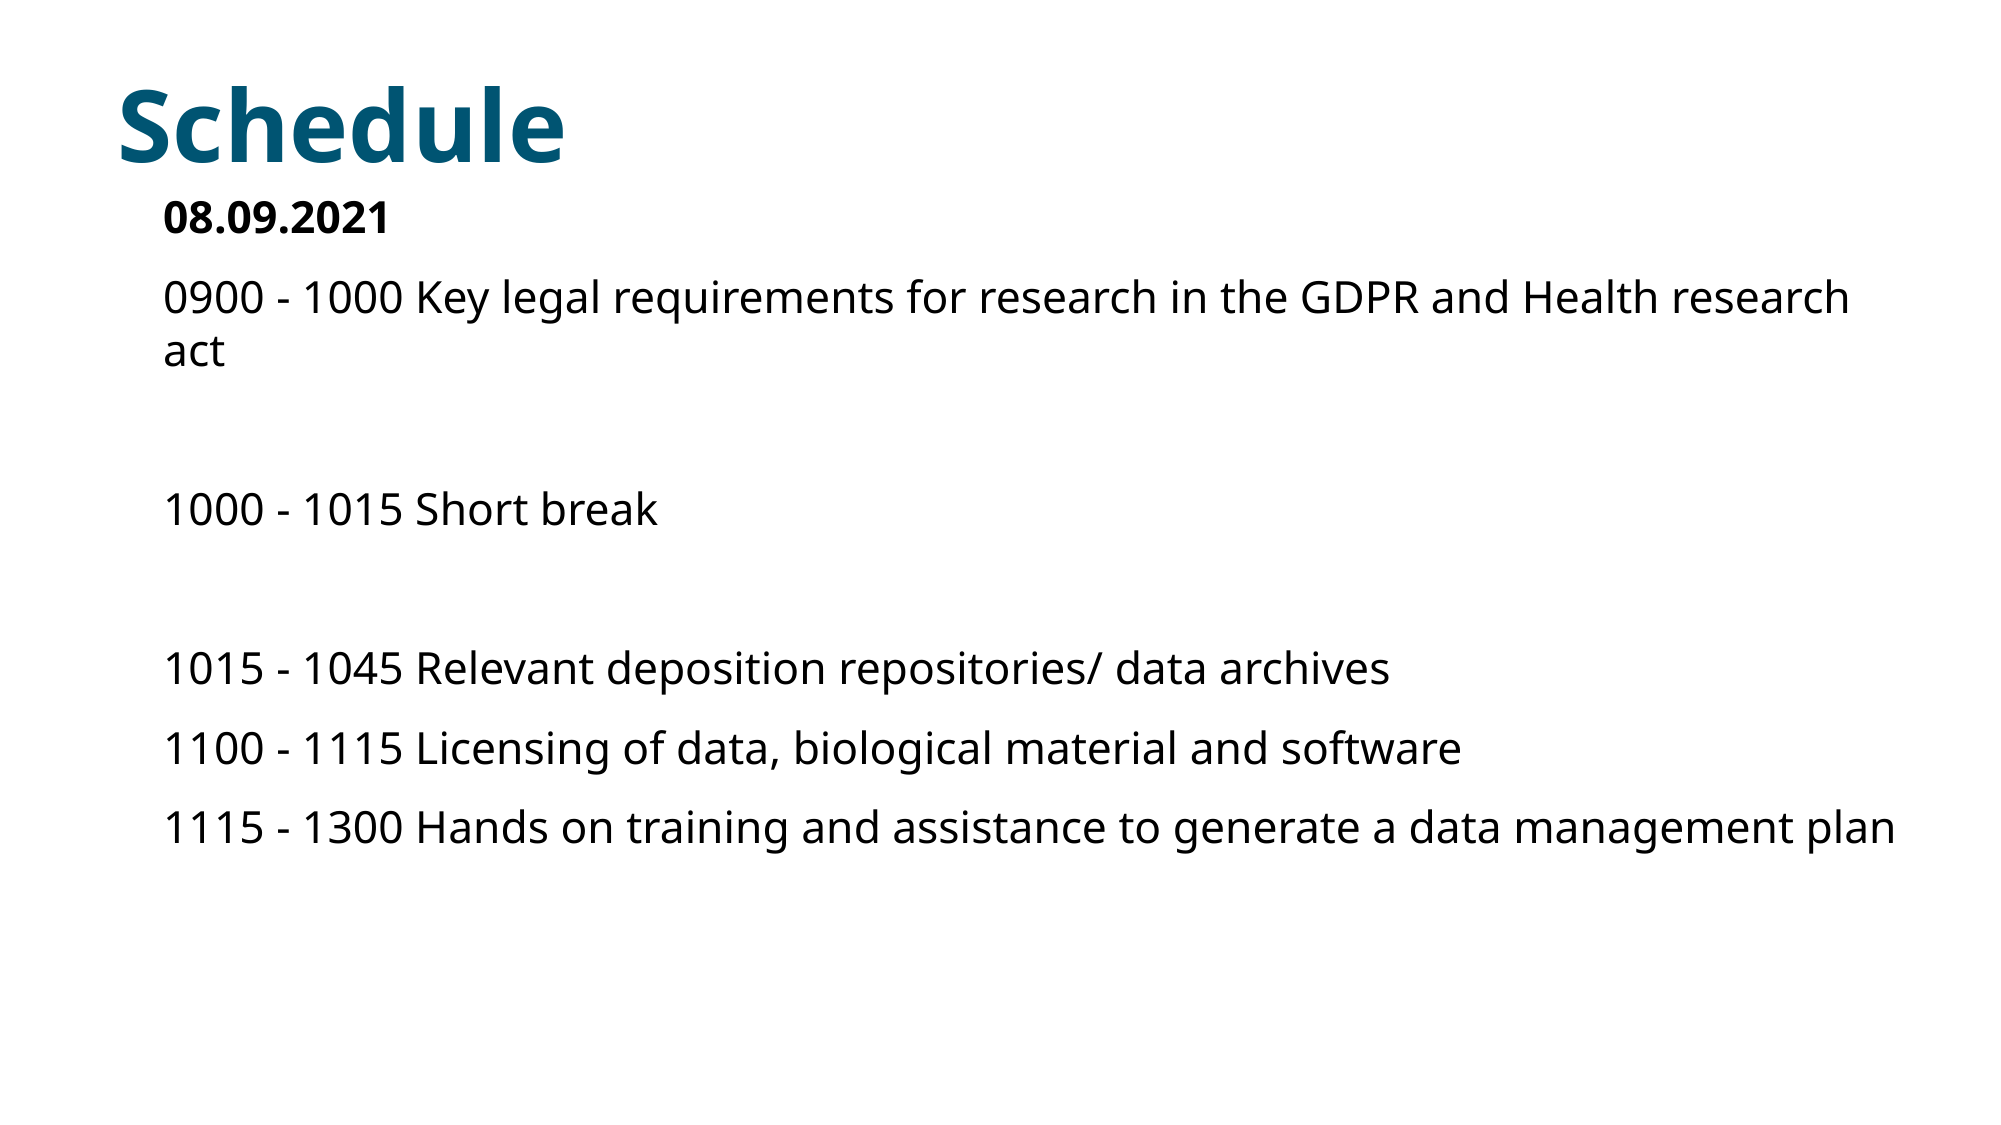

Schedule
# 08.09.2021
0900 - 1000 Key legal requirements for research in the GDPR and Health research act
1000 - 1015 Short break
1015 - 1045 Relevant deposition repositories/ data archives
1100 - 1115 Licensing of data, biological material and software
1115 - 1300 Hands on training and assistance to generate a data management plan